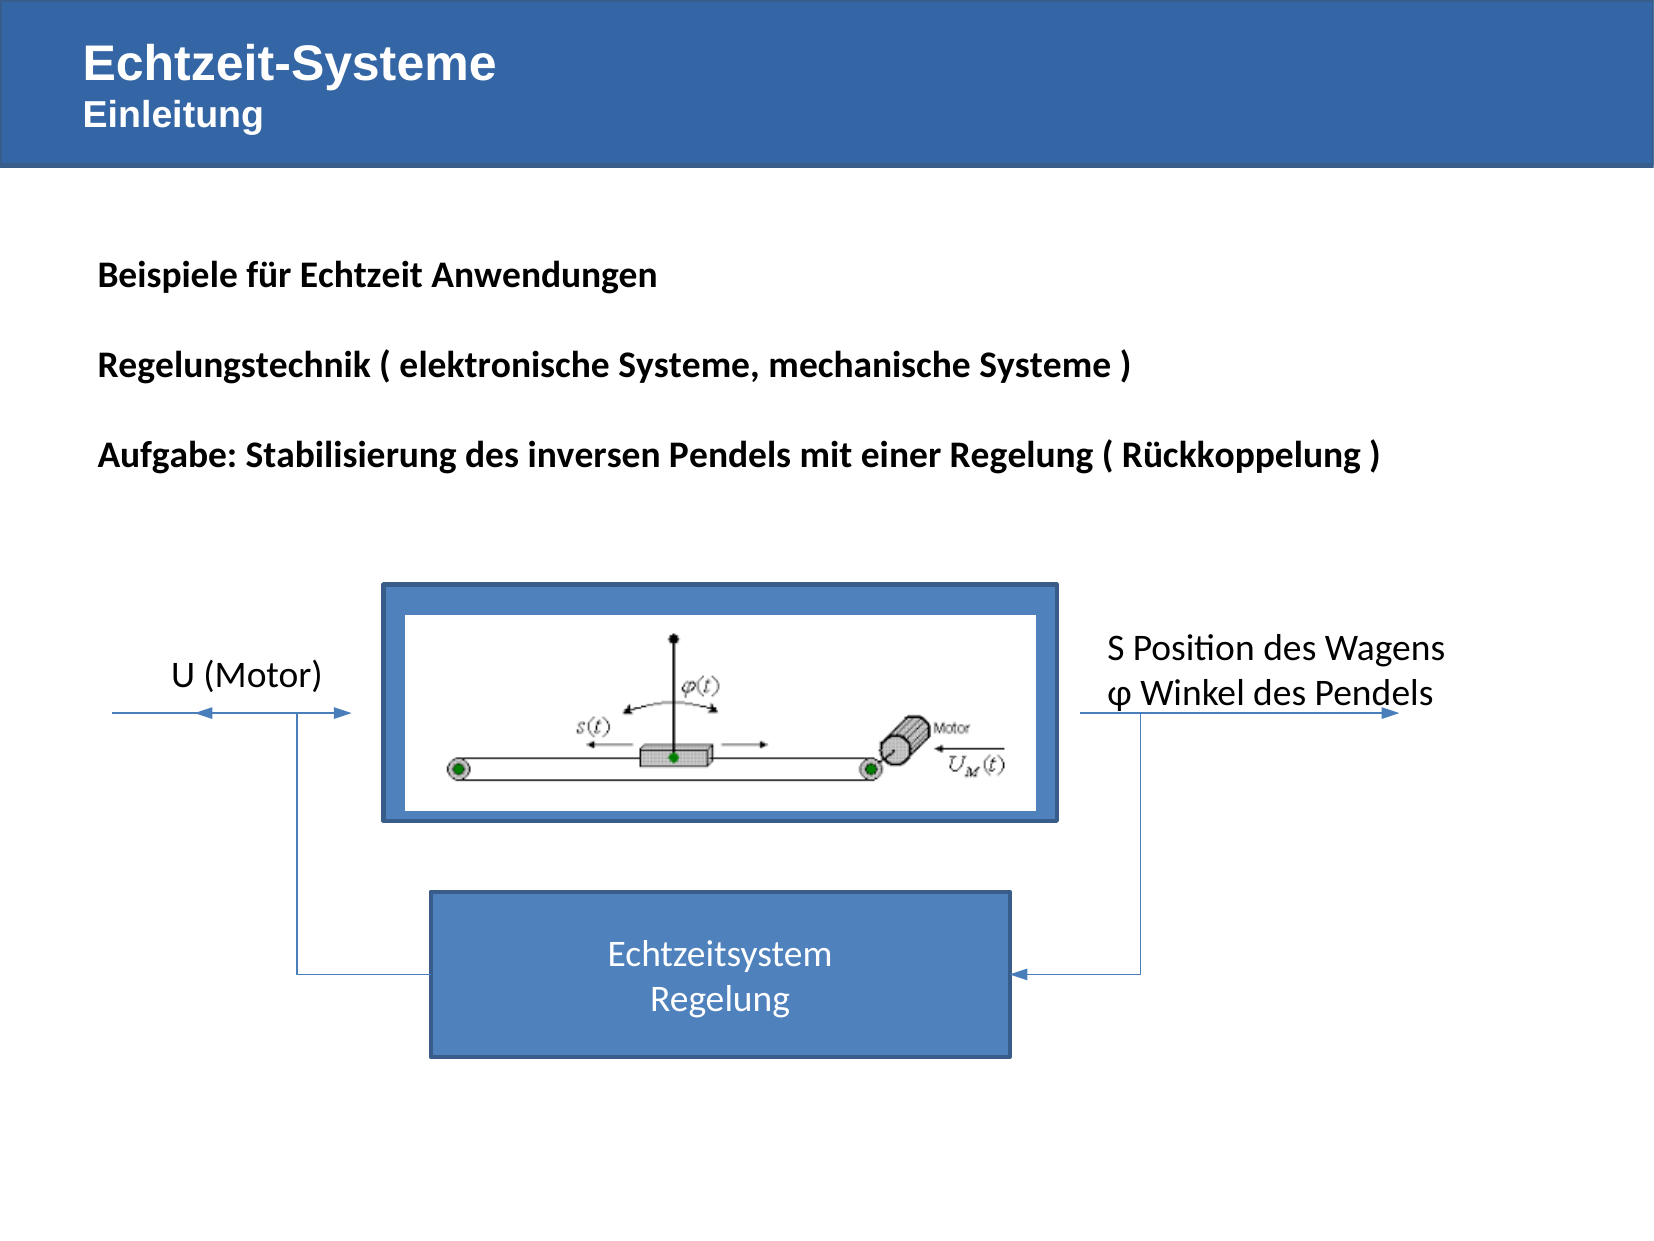

# Echtzeit-Systeme Einleitung
Beispiele für Echtzeit Anwendungen
Regelungstechnik ( elektronische Systeme, mechanische Systeme )
Aufgabe: Stabilisierung des inversen Pendels mit einer Regelung ( Rückkoppelung )
S Position des Wagens
φ Winkel des Pendels
U (Motor)
Echtzeitsystem
Regelung